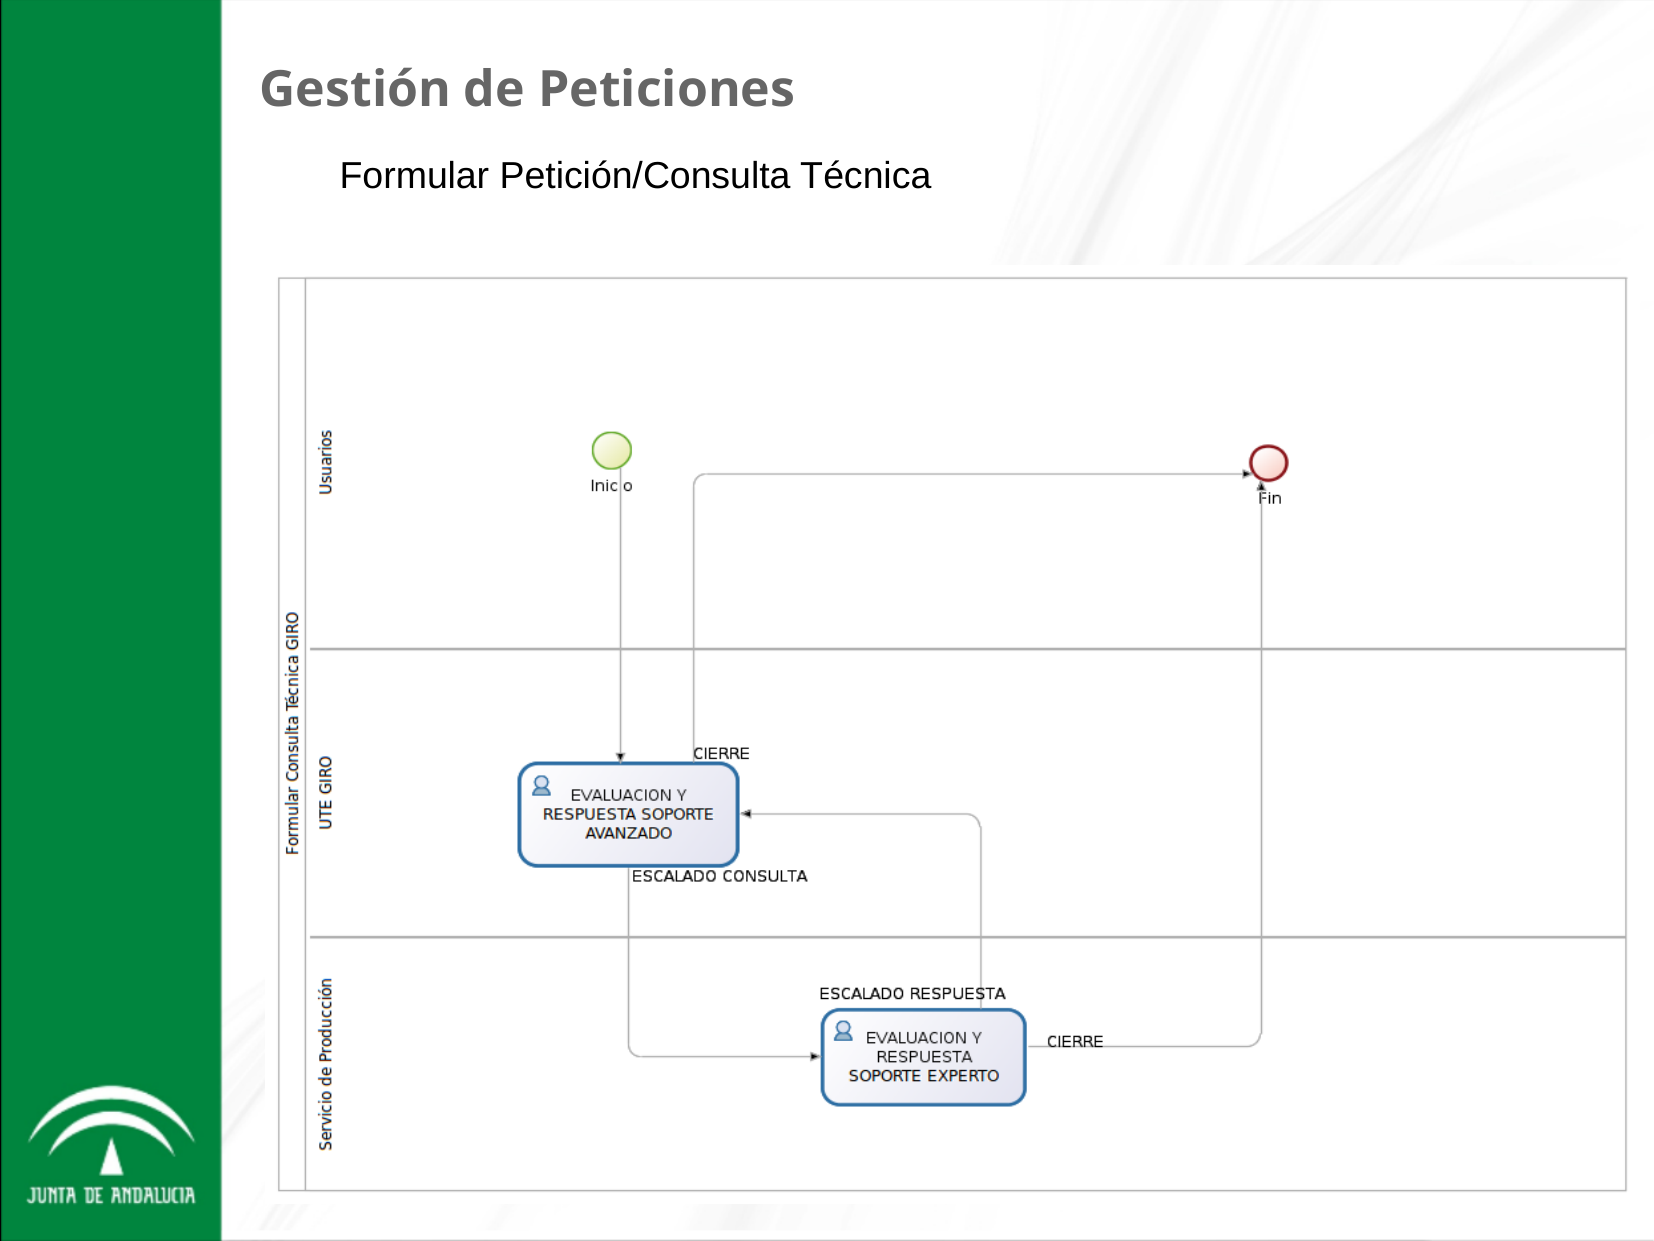

# Gestión de Peticiones
Formular Petición/Consulta Técnica